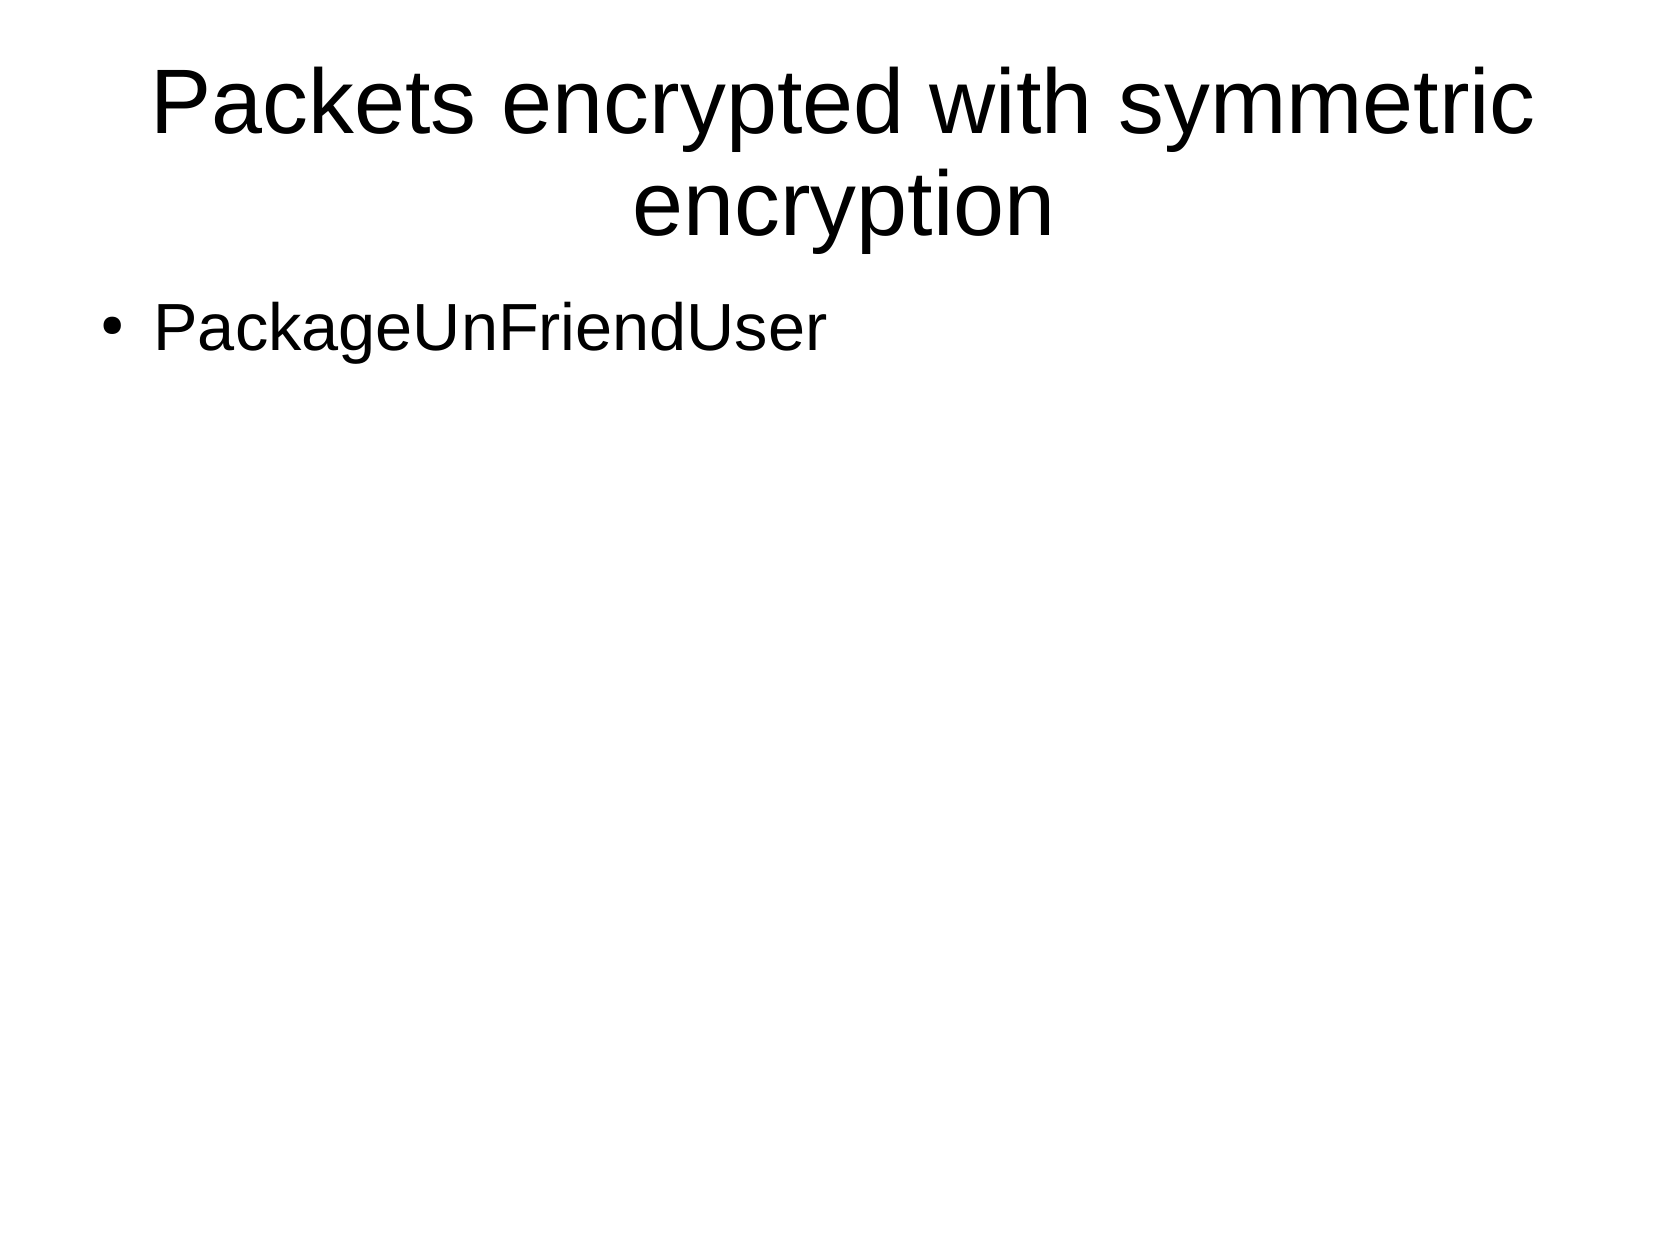

# Packets encrypted with symmetric encryption
PackageUnFriendUser